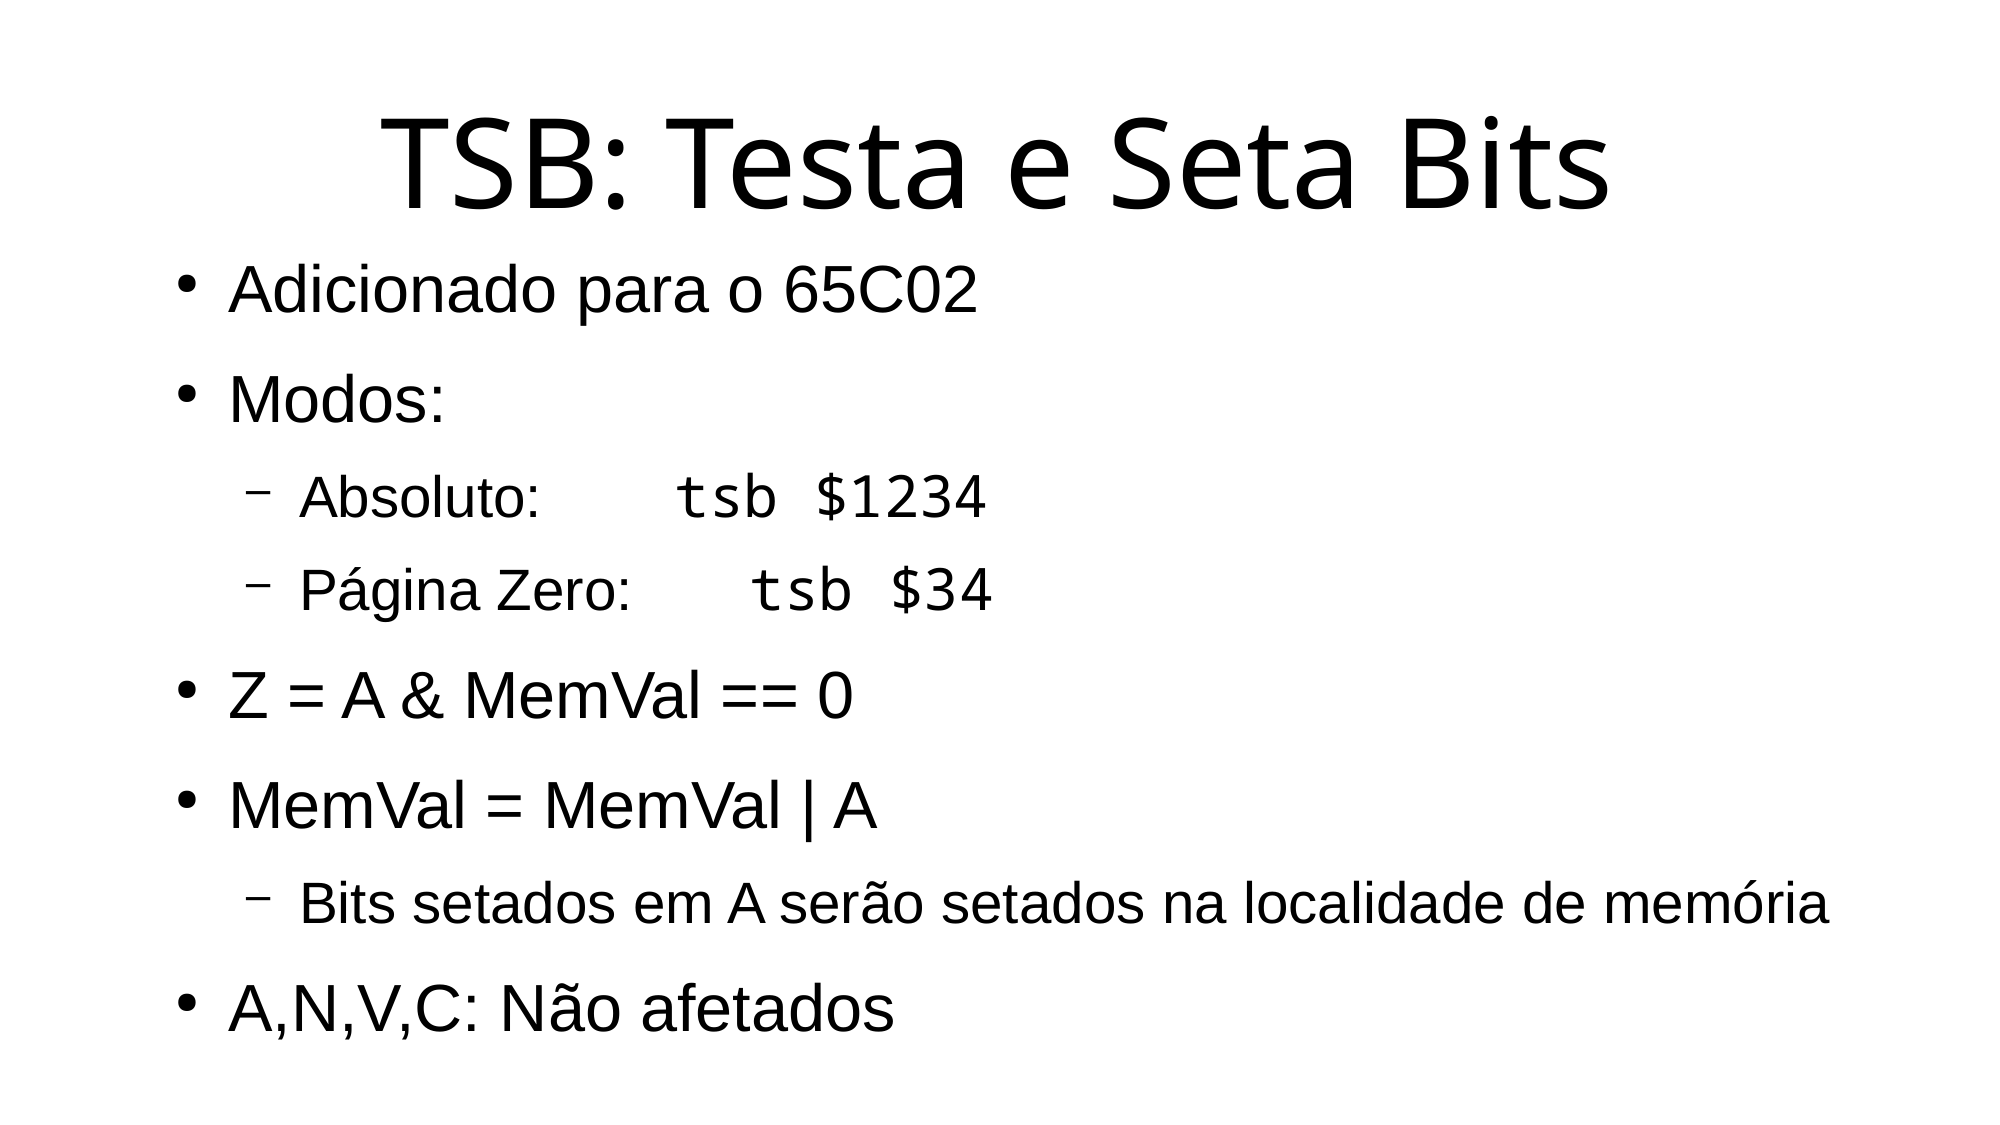

TSB: Testa e Seta Bits
# Adicionado para o 65C02
Modos:
Absoluto:		tsb $1234
Página Zero:		tsb $34
Z = A & MemVal == 0
MemVal = MemVal | A
Bits setados em A serão setados na localidade de memória
A,N,V,C: Não afetados